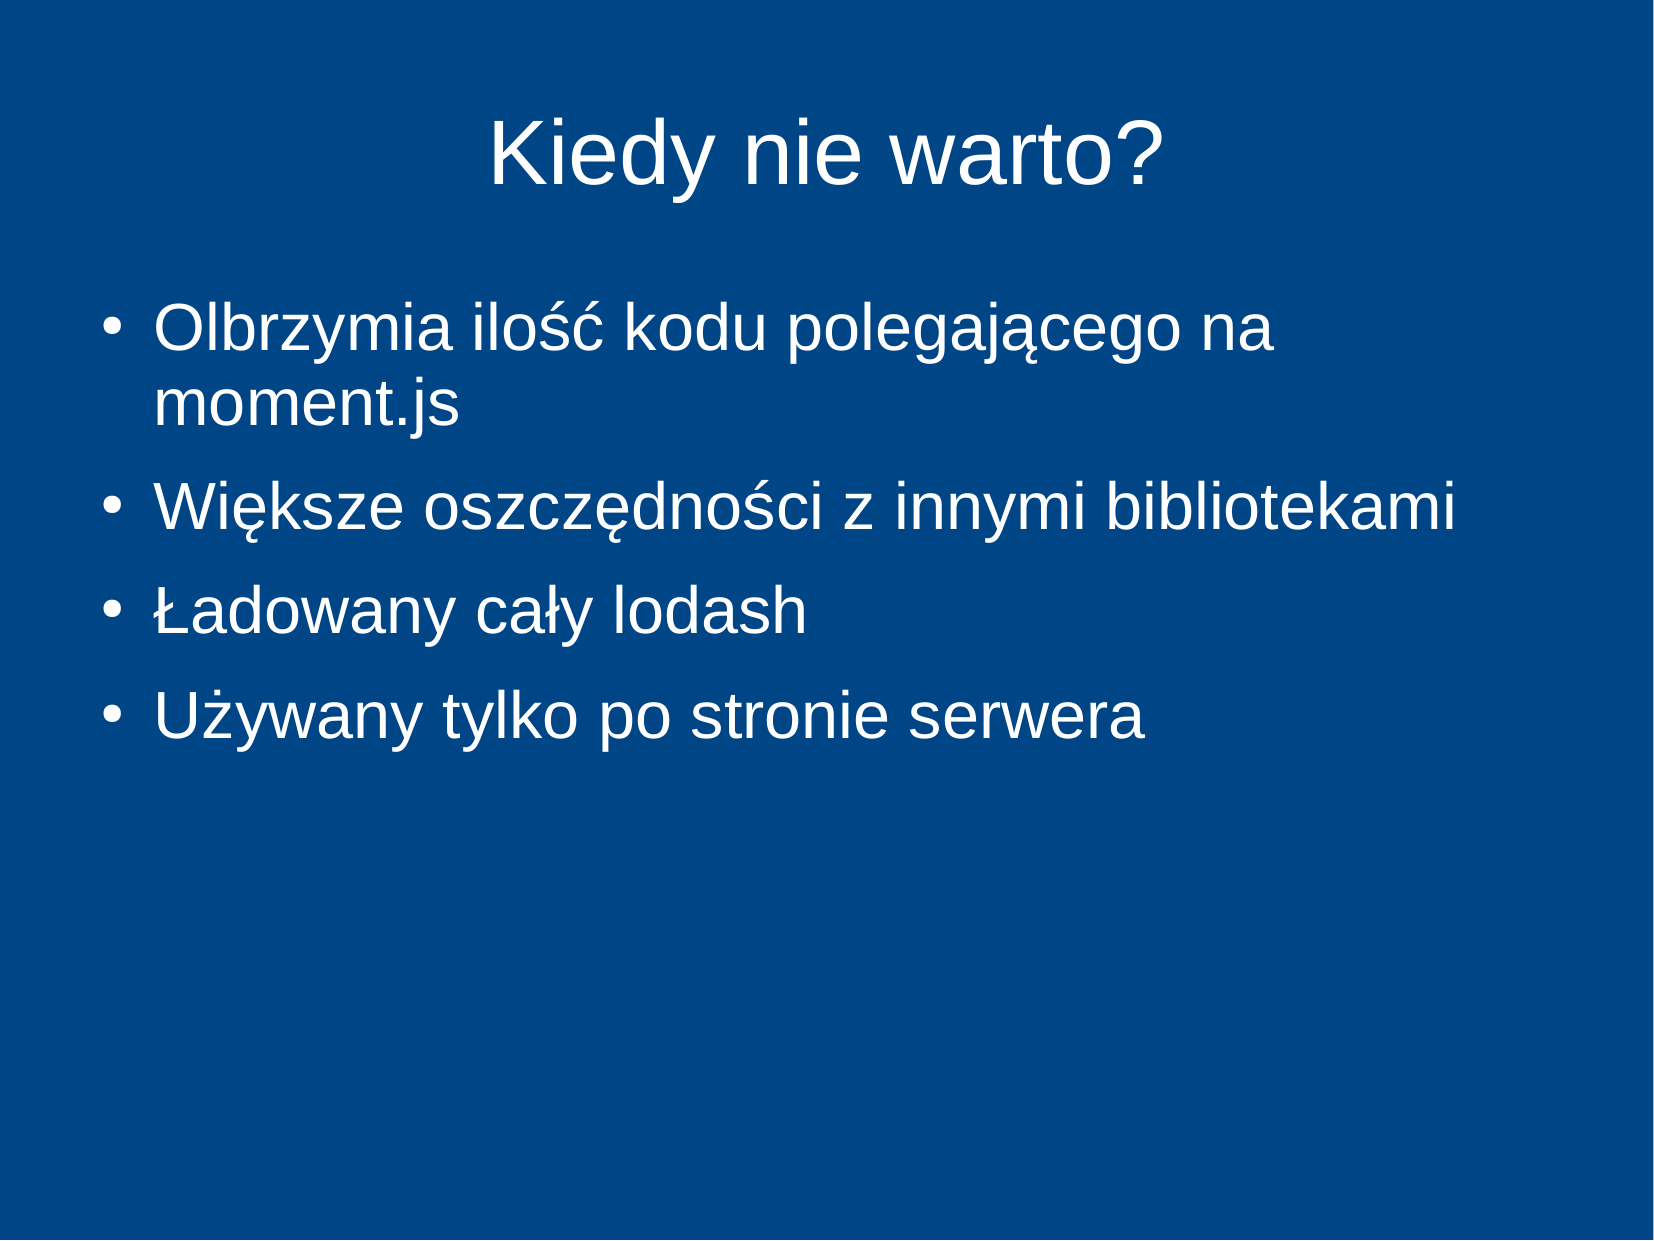

# Kiedy nie warto?
Olbrzymia ilość kodu polegającego na moment.js
Większe oszczędności z innymi bibliotekami
Ładowany cały lodash
Używany tylko po stronie serwera